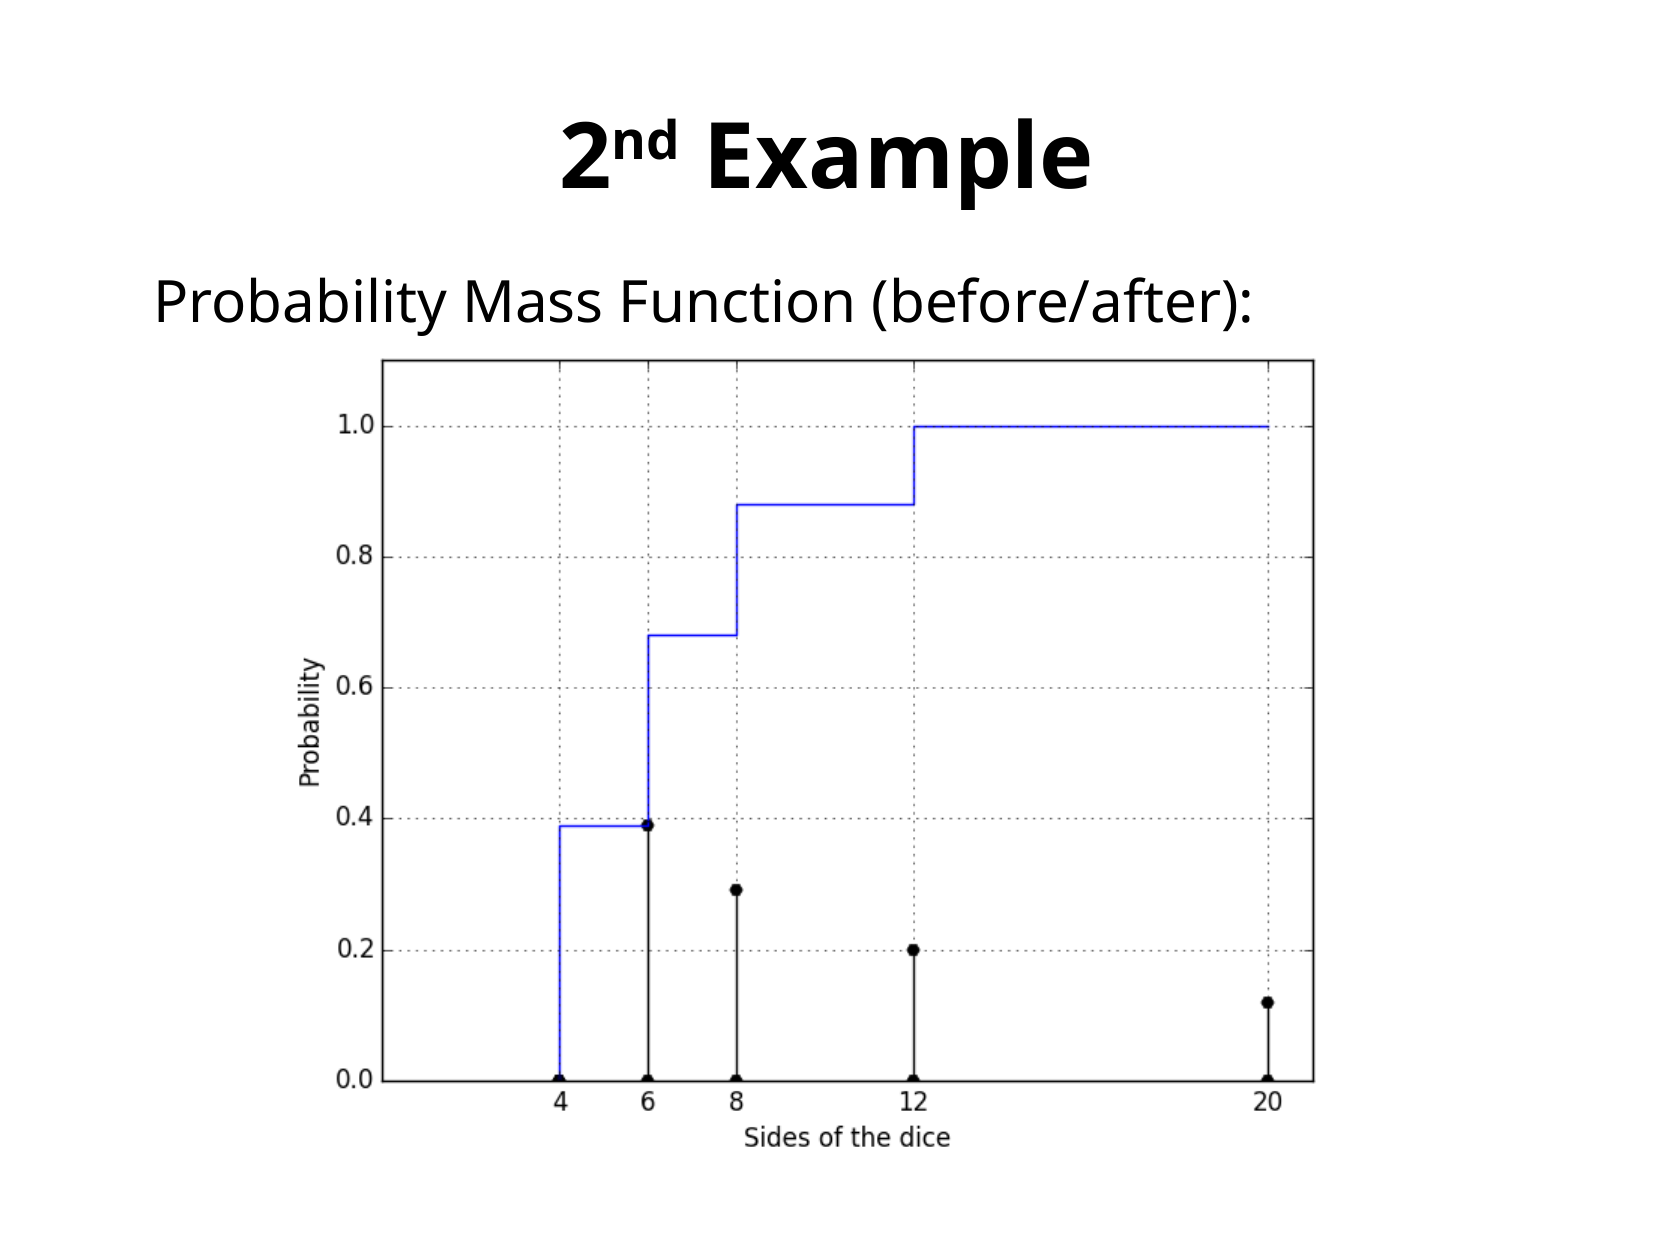

# 2nd Example
Probability Mass Function (before/after):